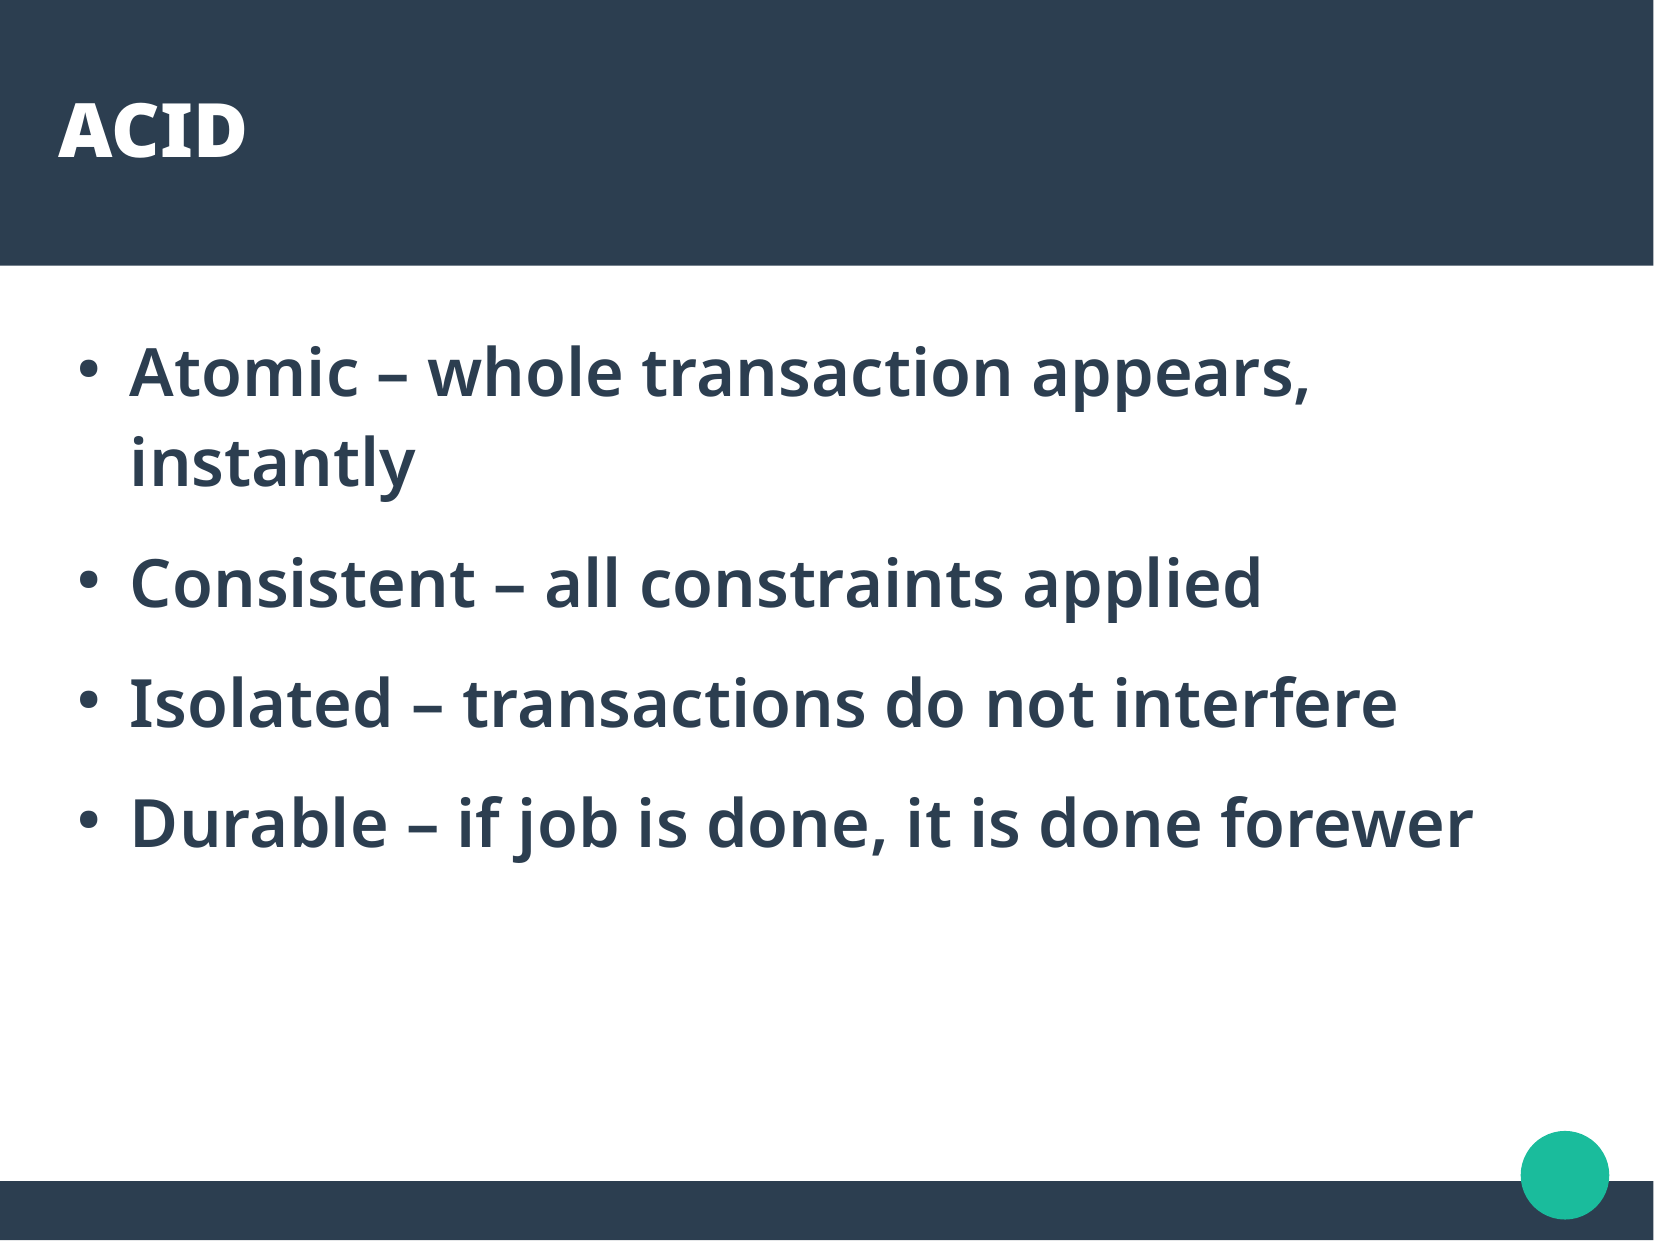

# ACID
Atomic – whole transaction appears, instantly
Consistent – all constraints applied
Isolated – transactions do not interfere
Durable – if job is done, it is done forewer